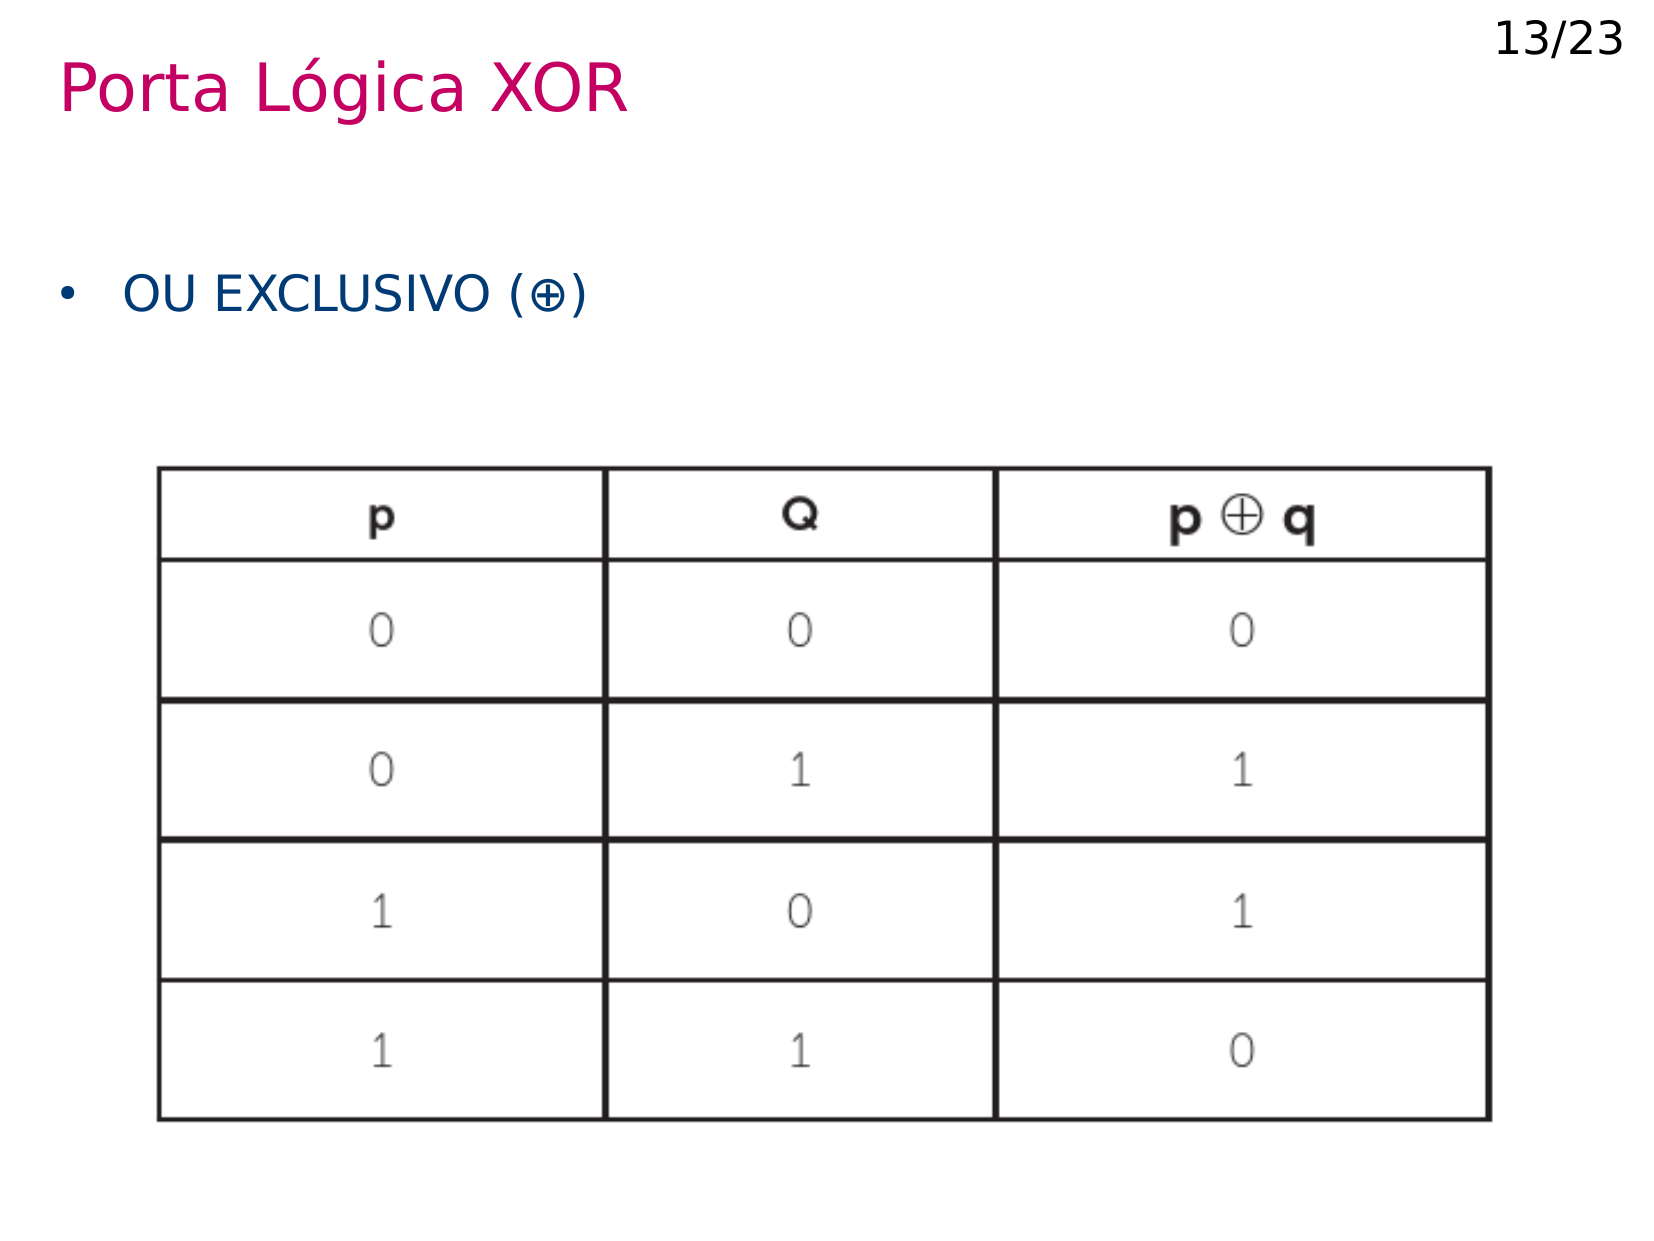

13
# Porta Lógica XOR
 OU EXCLUSIVO (⊕)